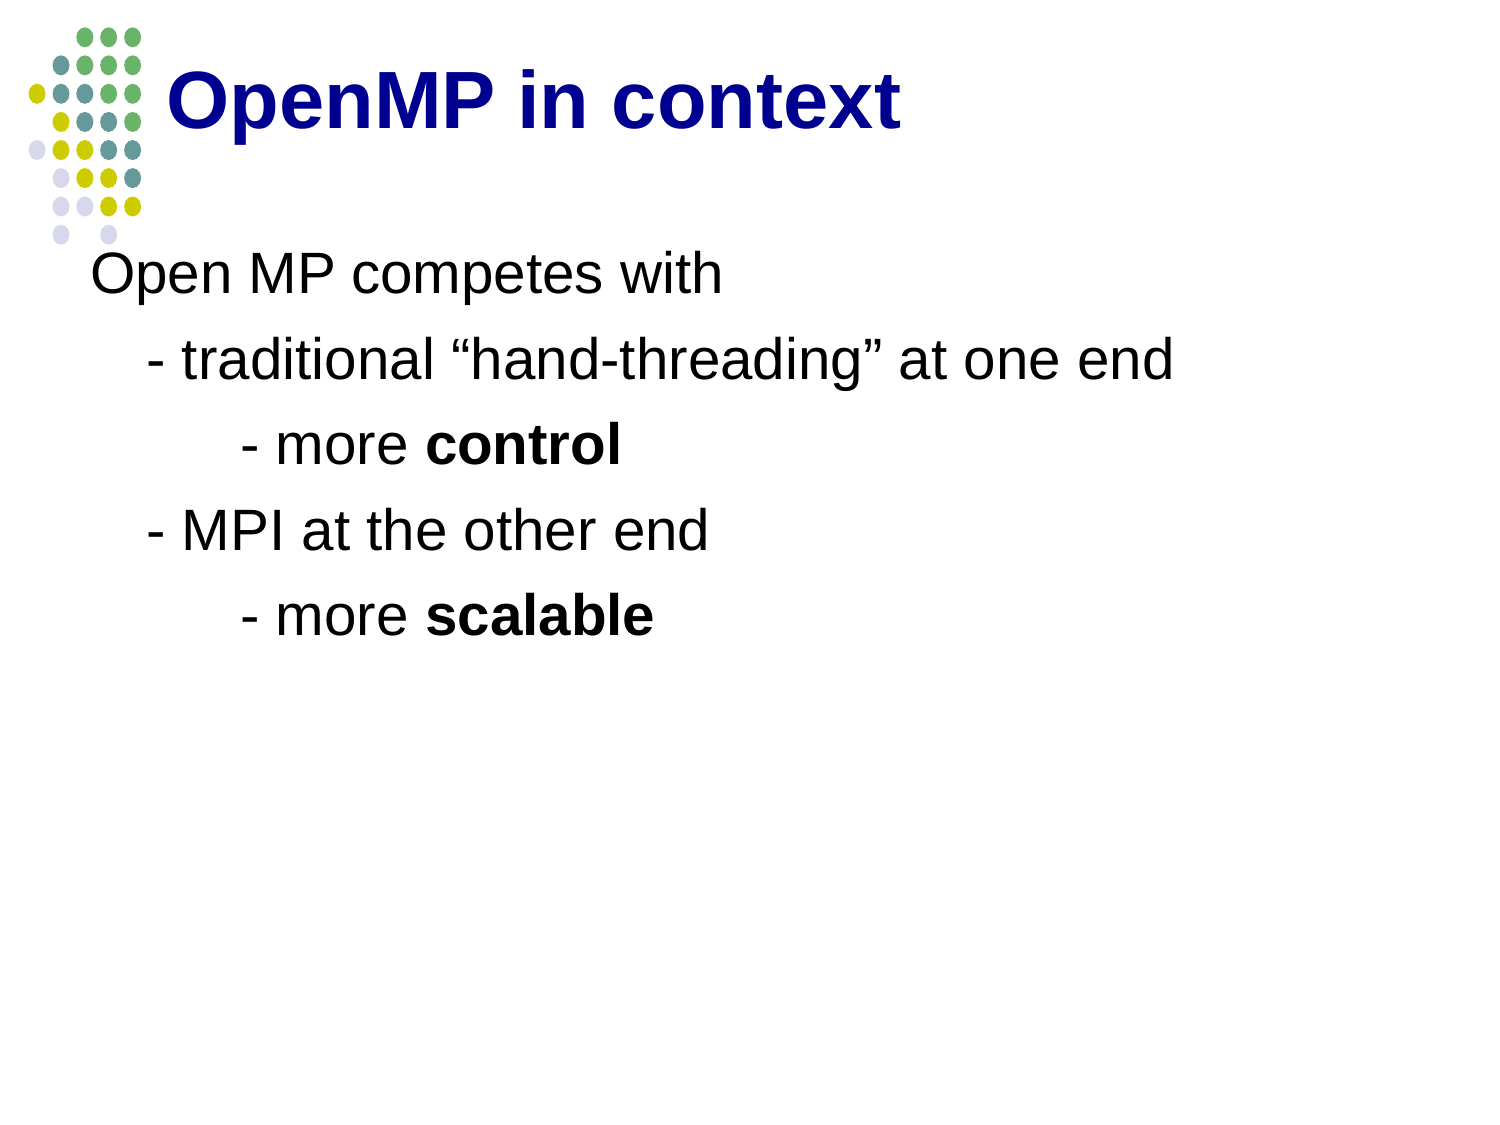

# OpenMP in context
Open MP competes with
	- traditional “hand-threading” at one end
		- more control
	- MPI at the other end
		- more scalable